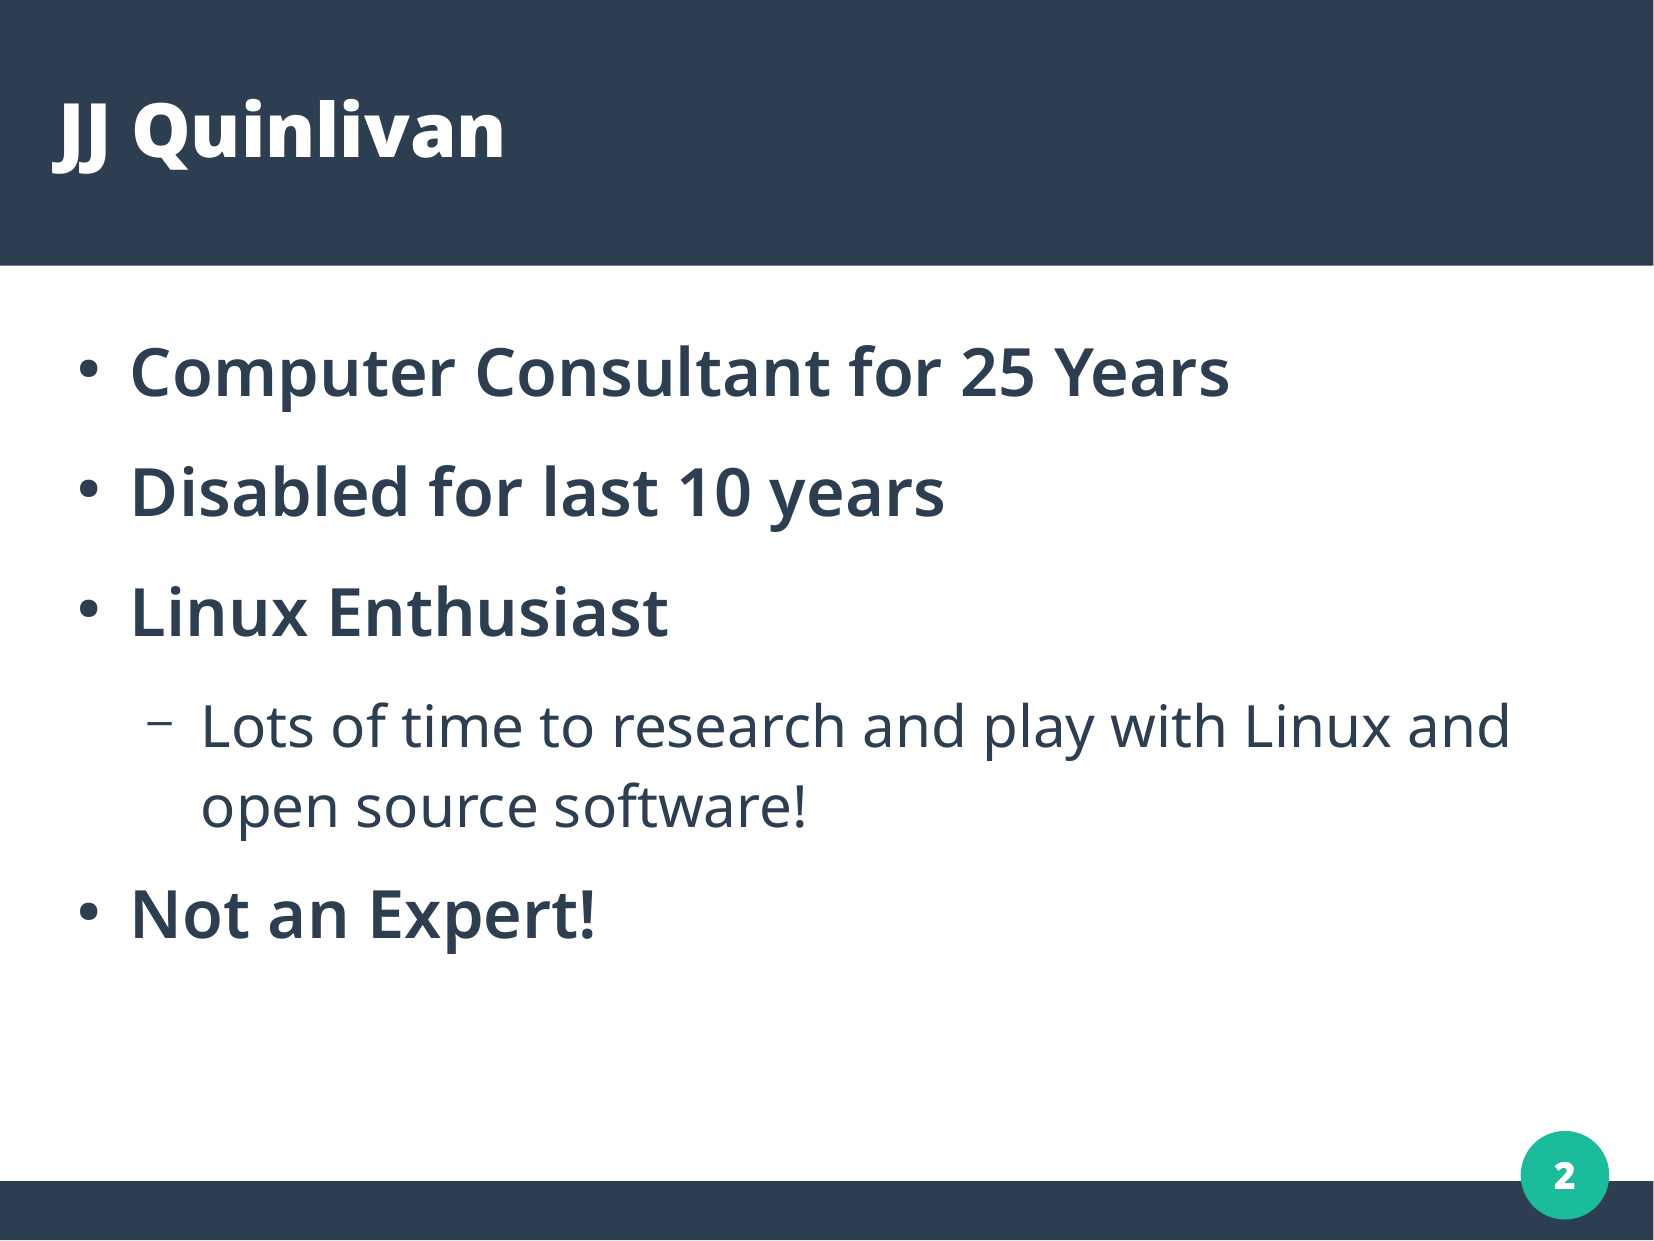

# JJ Quinlivan
Computer Consultant for 25 Years
Disabled for last 10 years
Linux Enthusiast
Lots of time to research and play with Linux and open source software!
Not an Expert!
2